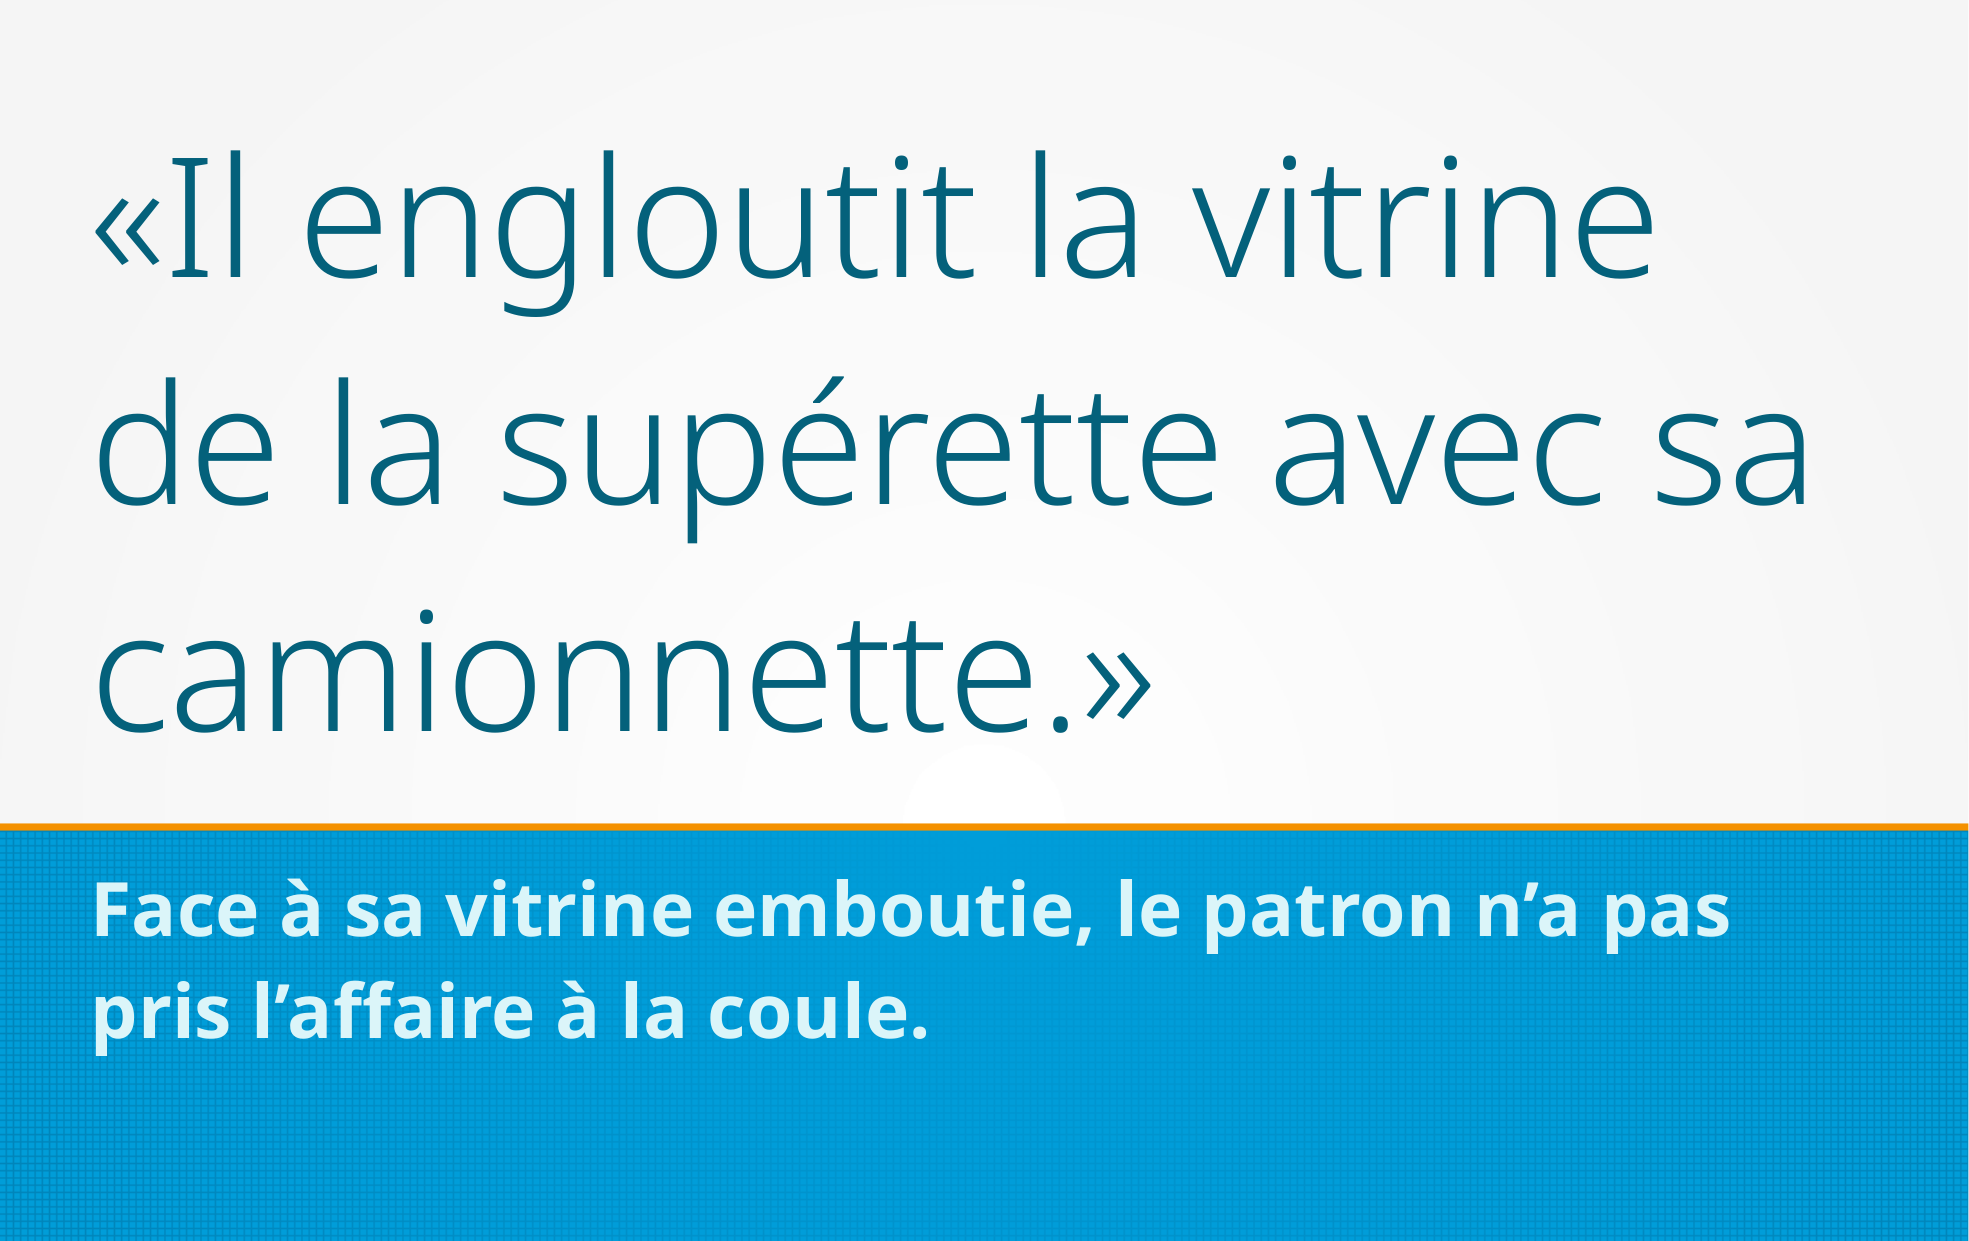

# «Il engloutit la vitrine de la supérette avec sa camionnette.»
Face à sa vitrine emboutie, le patron n’a pas pris l’affaire à la coule.